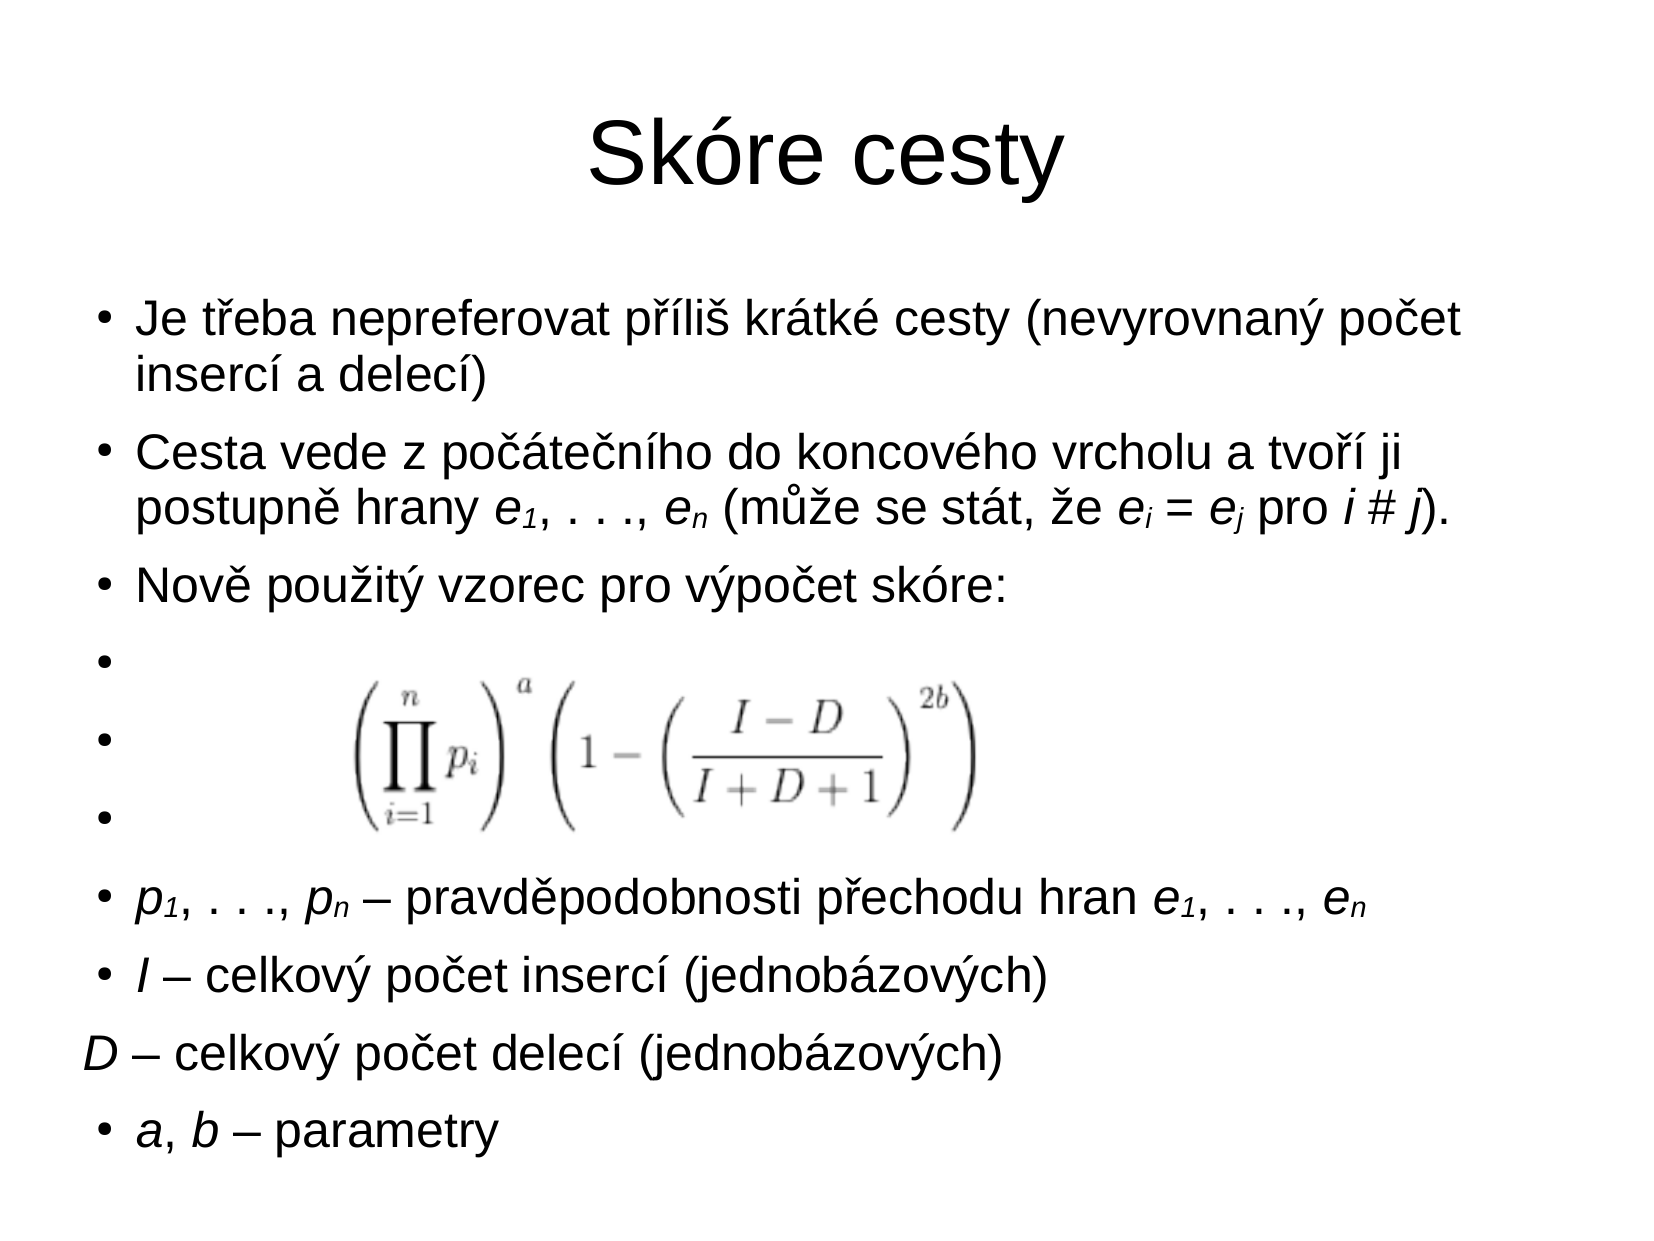

# Skóre cesty
Je třeba nepreferovat příliš krátké cesty (nevyrovnaný počet insercí a delecí)
Cesta vede z počátečního do koncového vrcholu a tvoří ji postupně hrany e1, . . ., en (může se stát, že ei = ej pro i # j).
Nově použitý vzorec pro výpočet skóre:
p1, . . ., pn – pravděpodobnosti přechodu hran e1, . . ., en
I – celkový počet insercí (jednobázových)
D – celkový počet delecí (jednobázových)
a, b – parametry